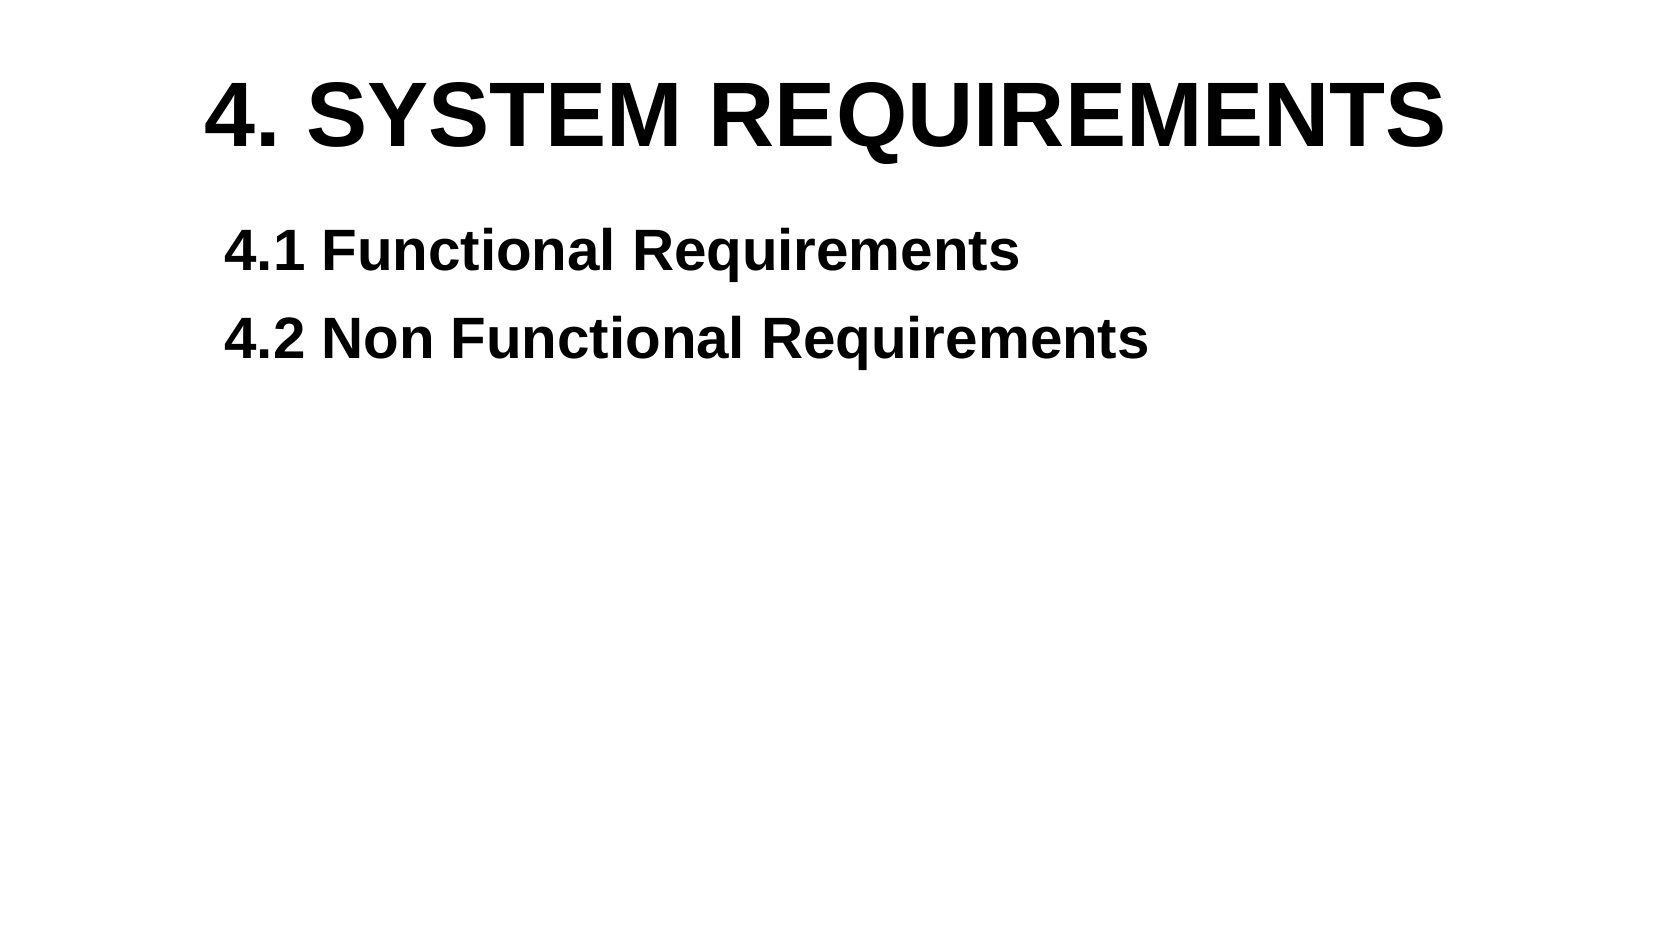

# 4. SYSTEM REQUIREMENTS
4.1 Functional Requirements
4.2 Non Functional Requirements